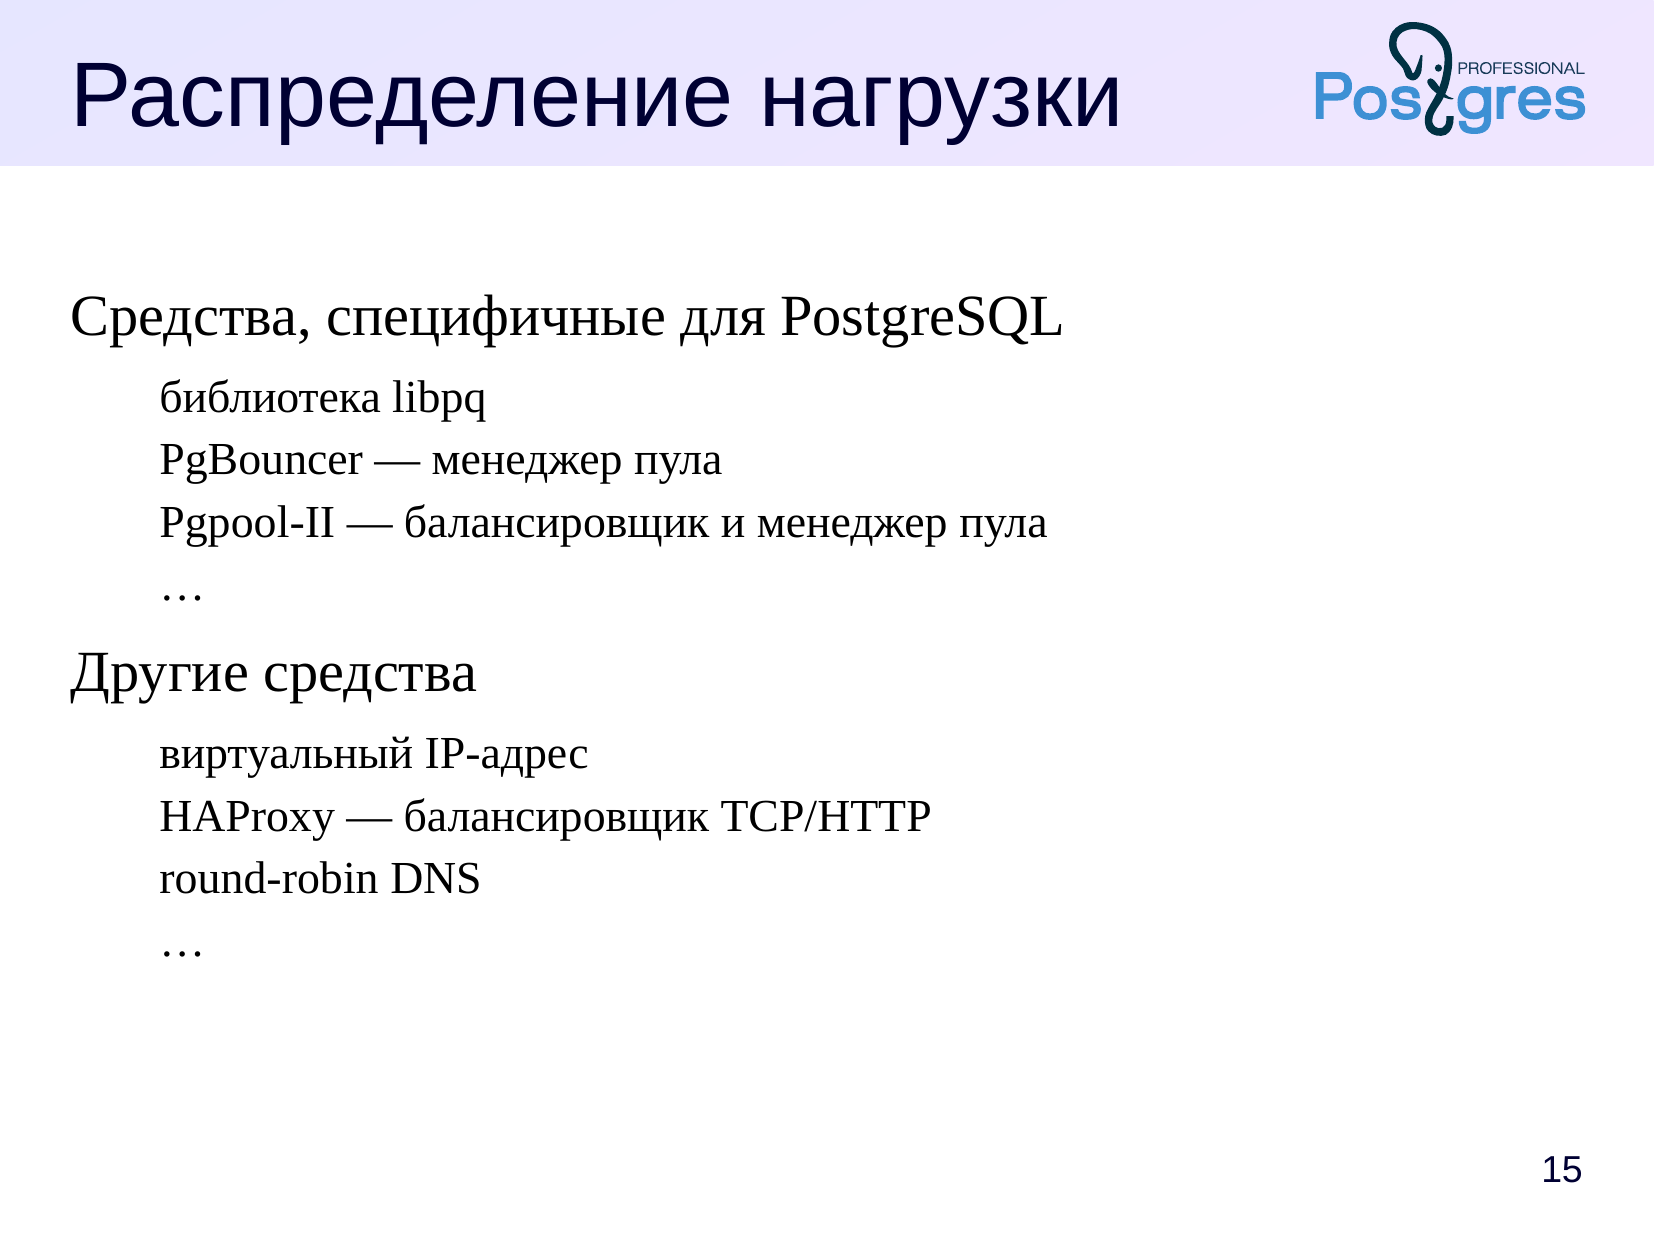

# Распределение нагрузки
Средства, специфичные для PostgreSQL
библиотека libpq
PgBouncer — менеджер пула
Pgpool-II — балансировщик и менеджер пула
…
Другие средства
виртуальный IP-адрес
HAProxy — балансировщик TCP/HTTP
round-robin DNS
…